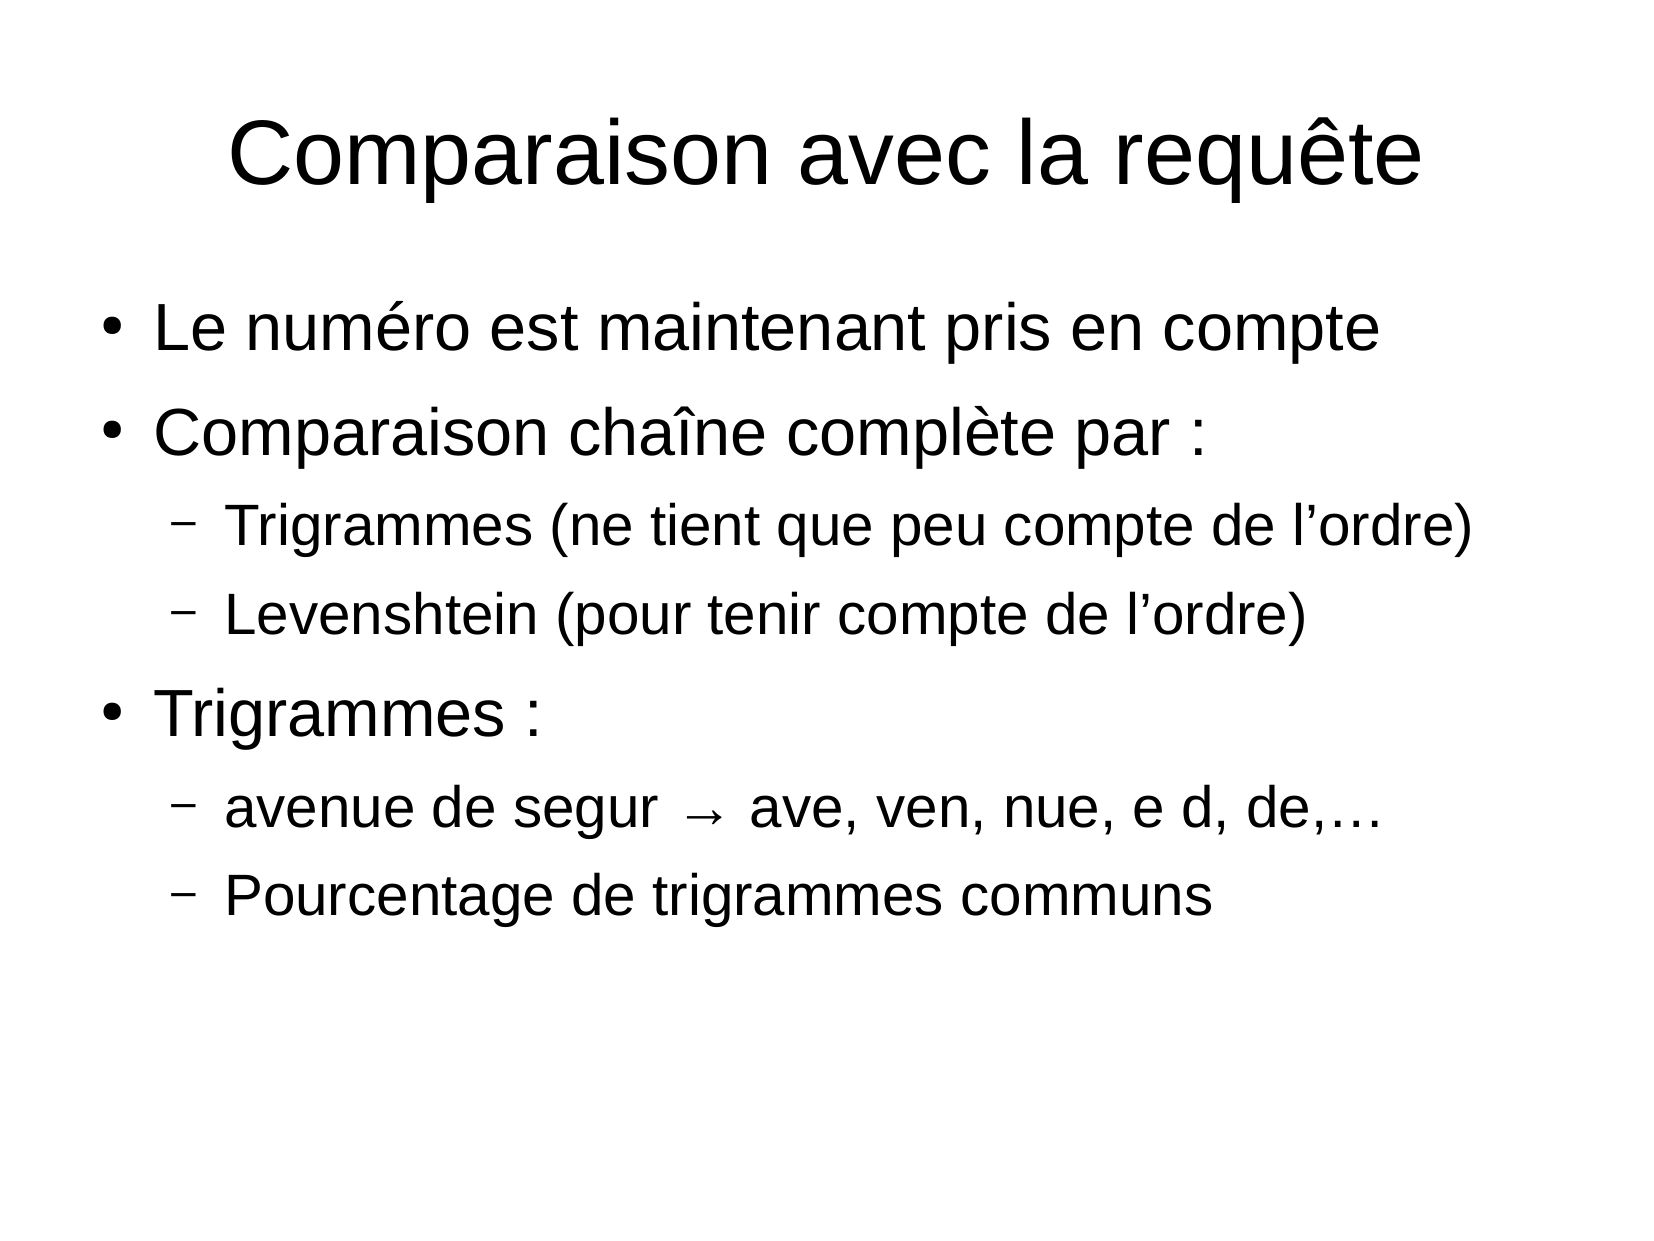

# Comparaison avec la requête
Le numéro est maintenant pris en compte
Comparaison chaîne complète par :
Trigrammes (ne tient que peu compte de l’ordre)
Levenshtein (pour tenir compte de l’ordre)
Trigrammes :
avenue de segur → ave, ven, nue, e d, de,…
Pourcentage de trigrammes communs